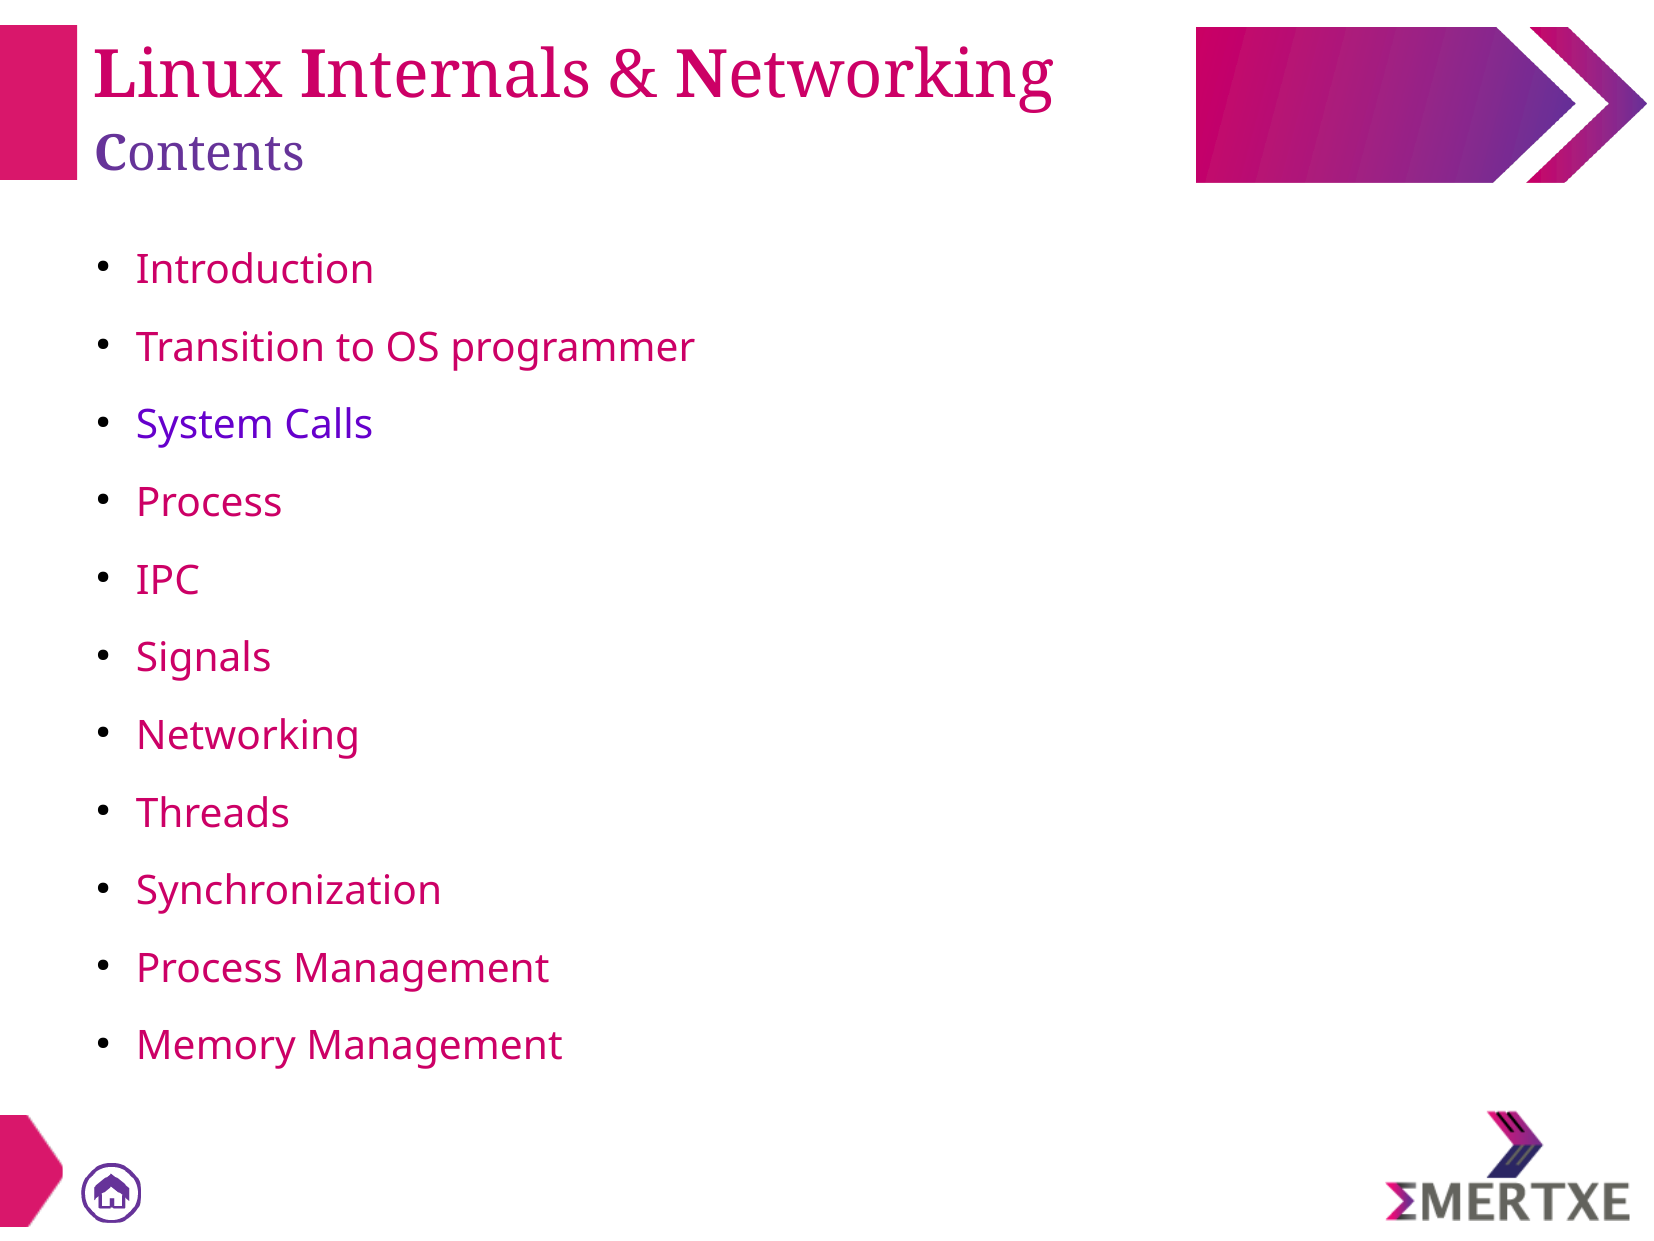

# Linux Internals & Networking Contents
Introduction
Transition to OS programmer
System Calls
Process
IPC
Signals
Networking
Threads
Synchronization
Process Management
Memory Management